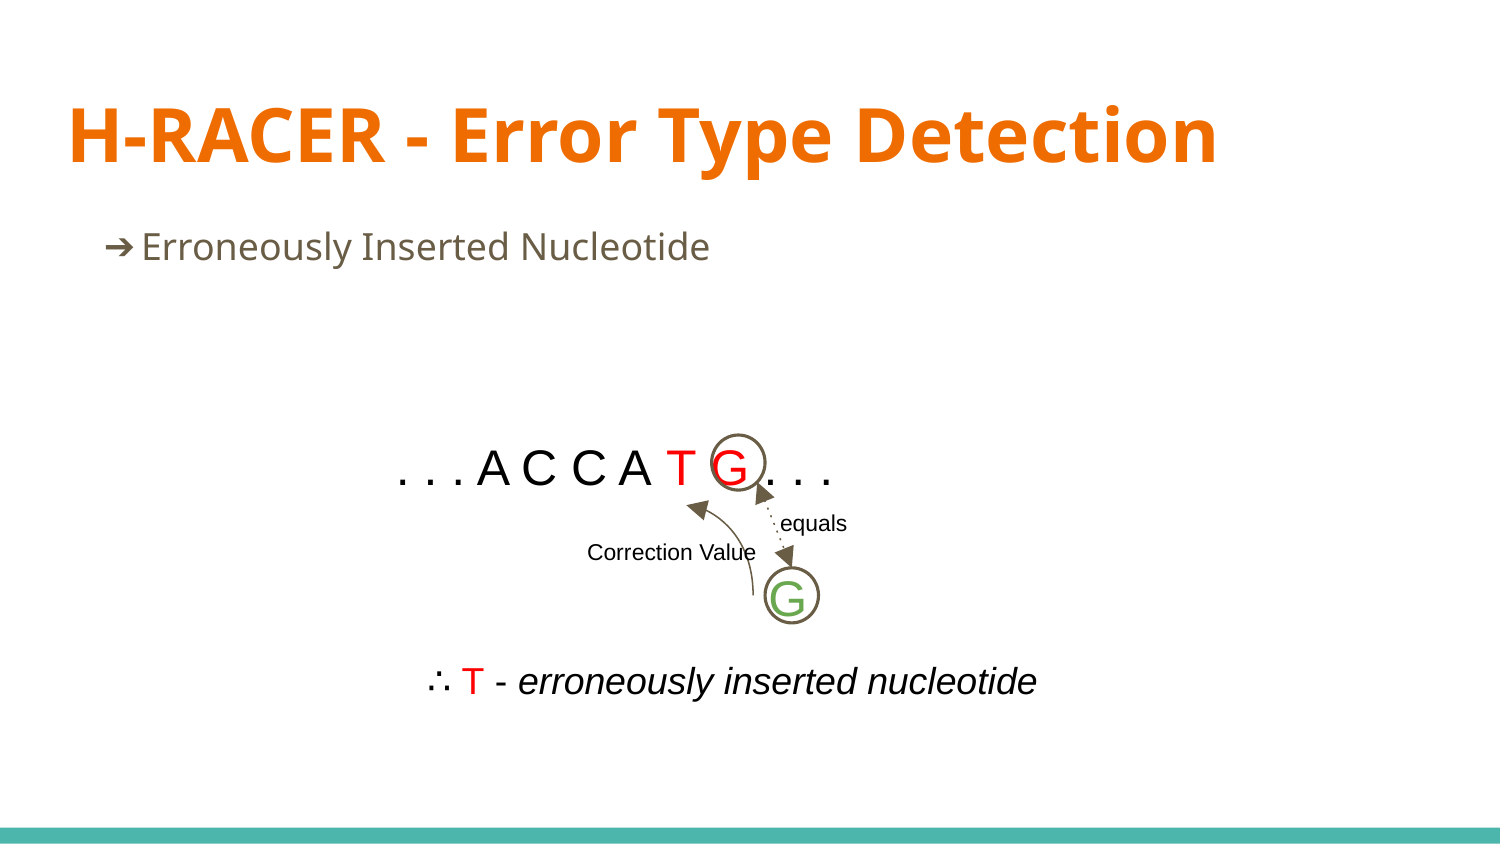

# H-RACER - Error Type Detection
Erroneously Inserted Nucleotide
. . . A C C A T G . . .
equals
Correction Value
G
∴ T - erroneously inserted nucleotide